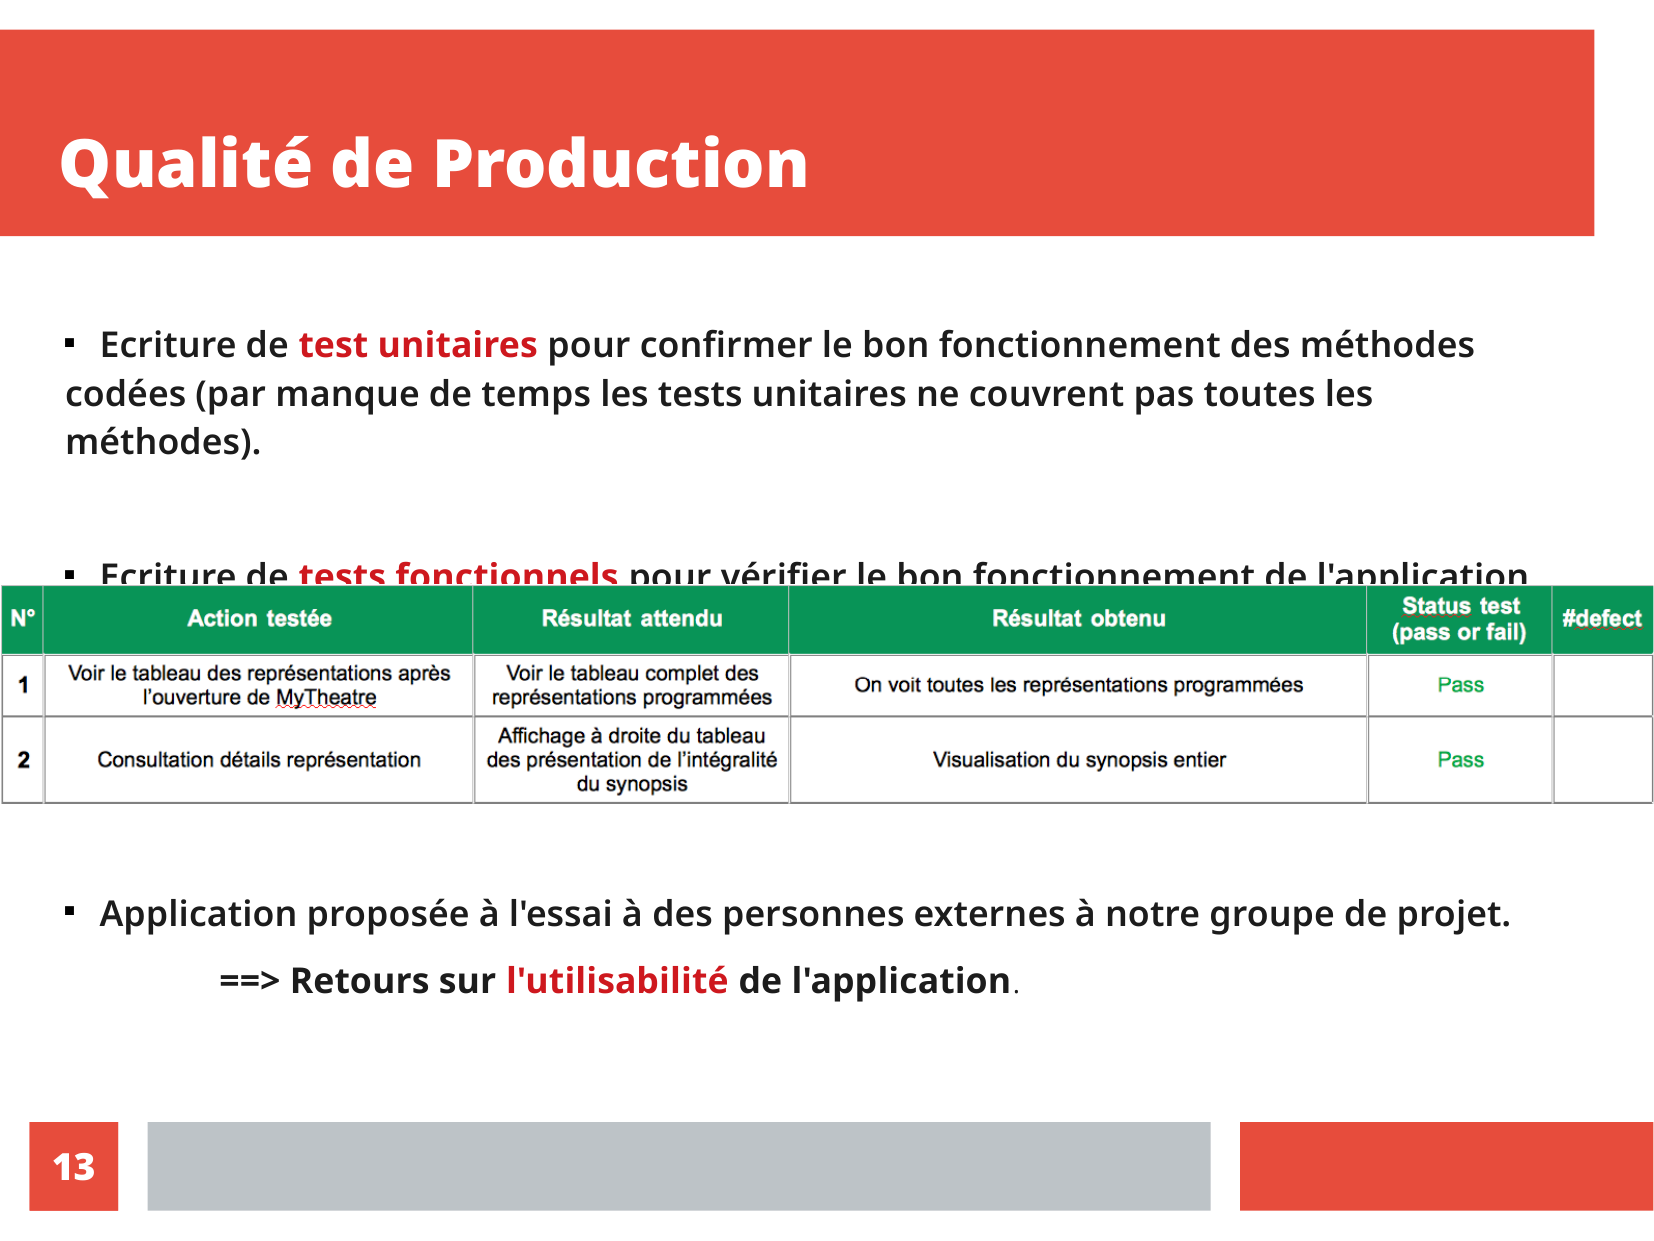

# Qualité de Production
 Ecriture de test unitaires pour confirmer le bon fonctionnement des méthodes codées (par manque de temps les tests unitaires ne couvrent pas toutes les méthodes).
 Ecriture de tests fonctionnels pour vérifier le bon fonctionnement de l'application
 Application proposée à l'essai à des personnes externes à notre groupe de projet.
==> Retours sur l'utilisabilité de l'application.
13